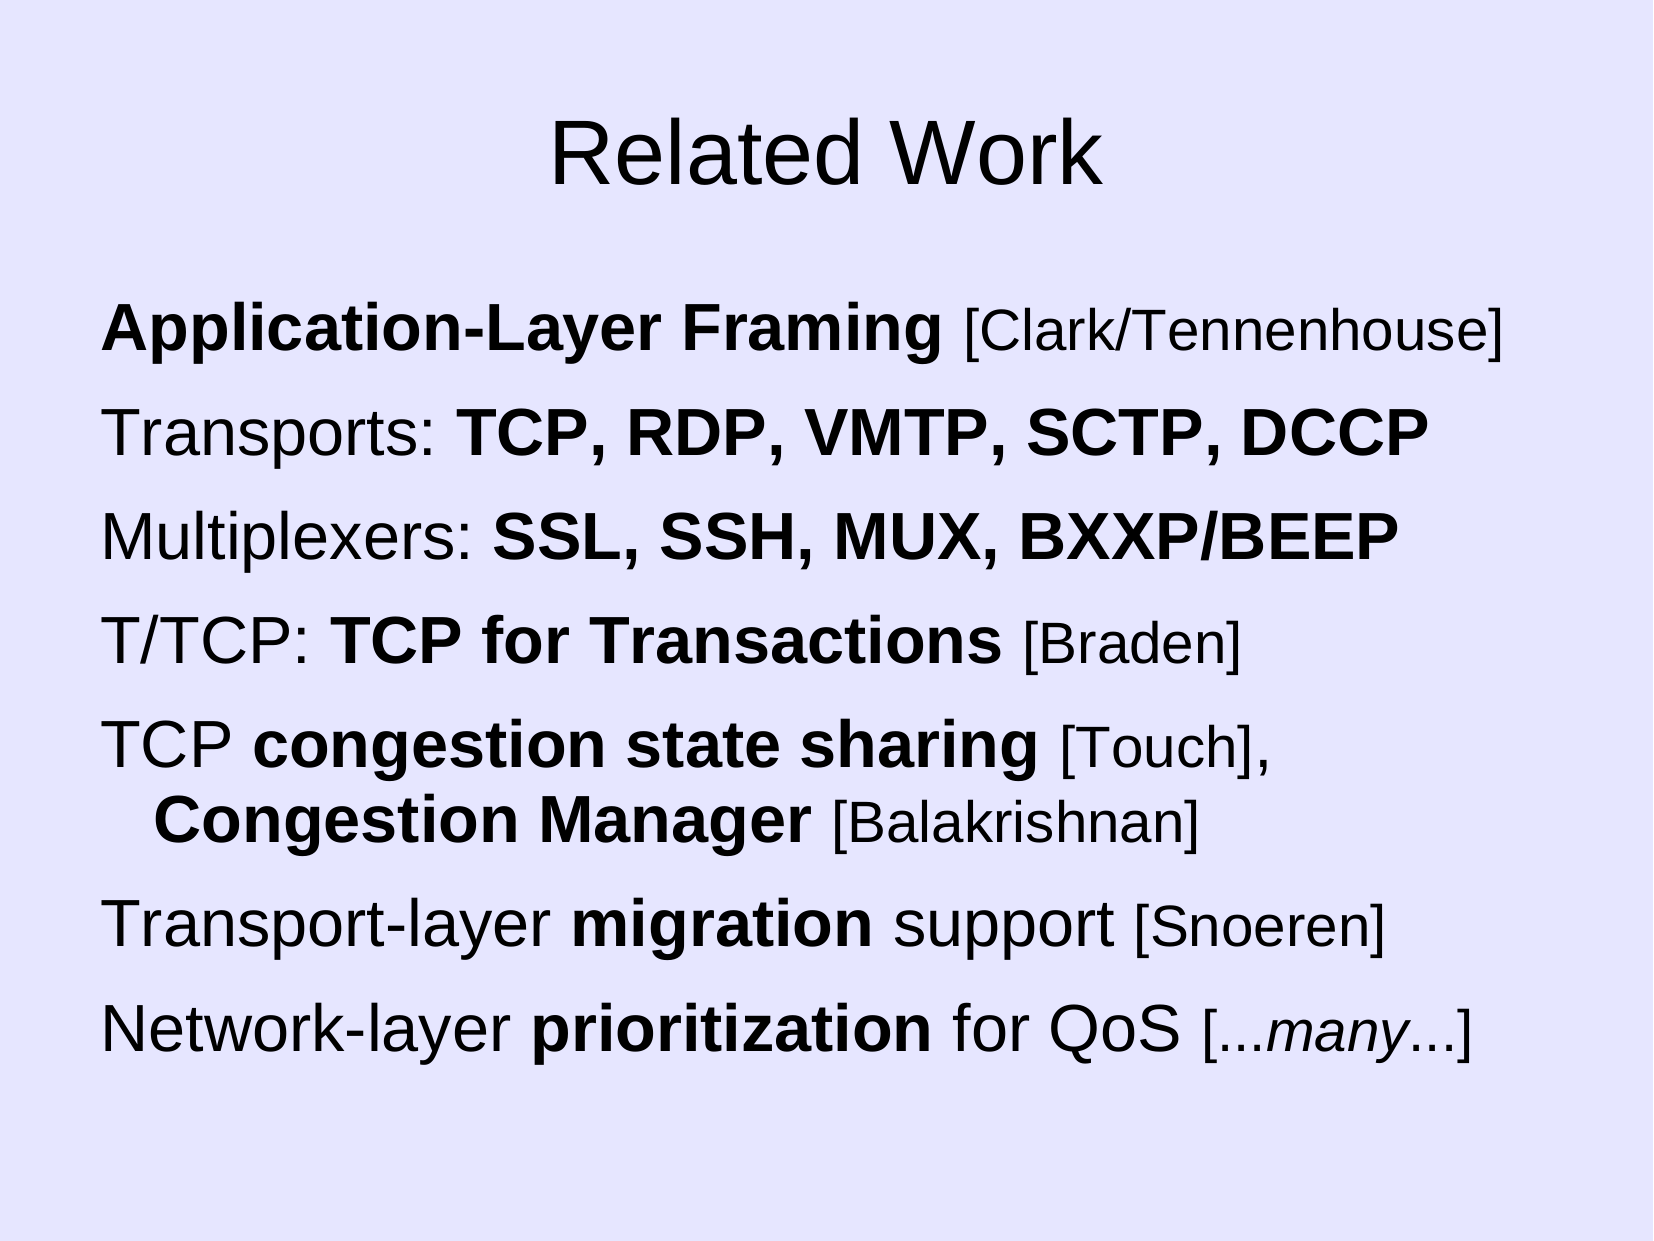

# Related Work
Application-Layer Framing [Clark/Tennenhouse]
Transports: TCP, RDP, VMTP, SCTP, DCCP
Multiplexers: SSL, SSH, MUX, BXXP/BEEP
T/TCP: TCP for Transactions [Braden]
TCP congestion state sharing [Touch],
Congestion Manager [Balakrishnan]
Transport-layer migration support [Snoeren]
Network-layer prioritization for QoS [...many...]